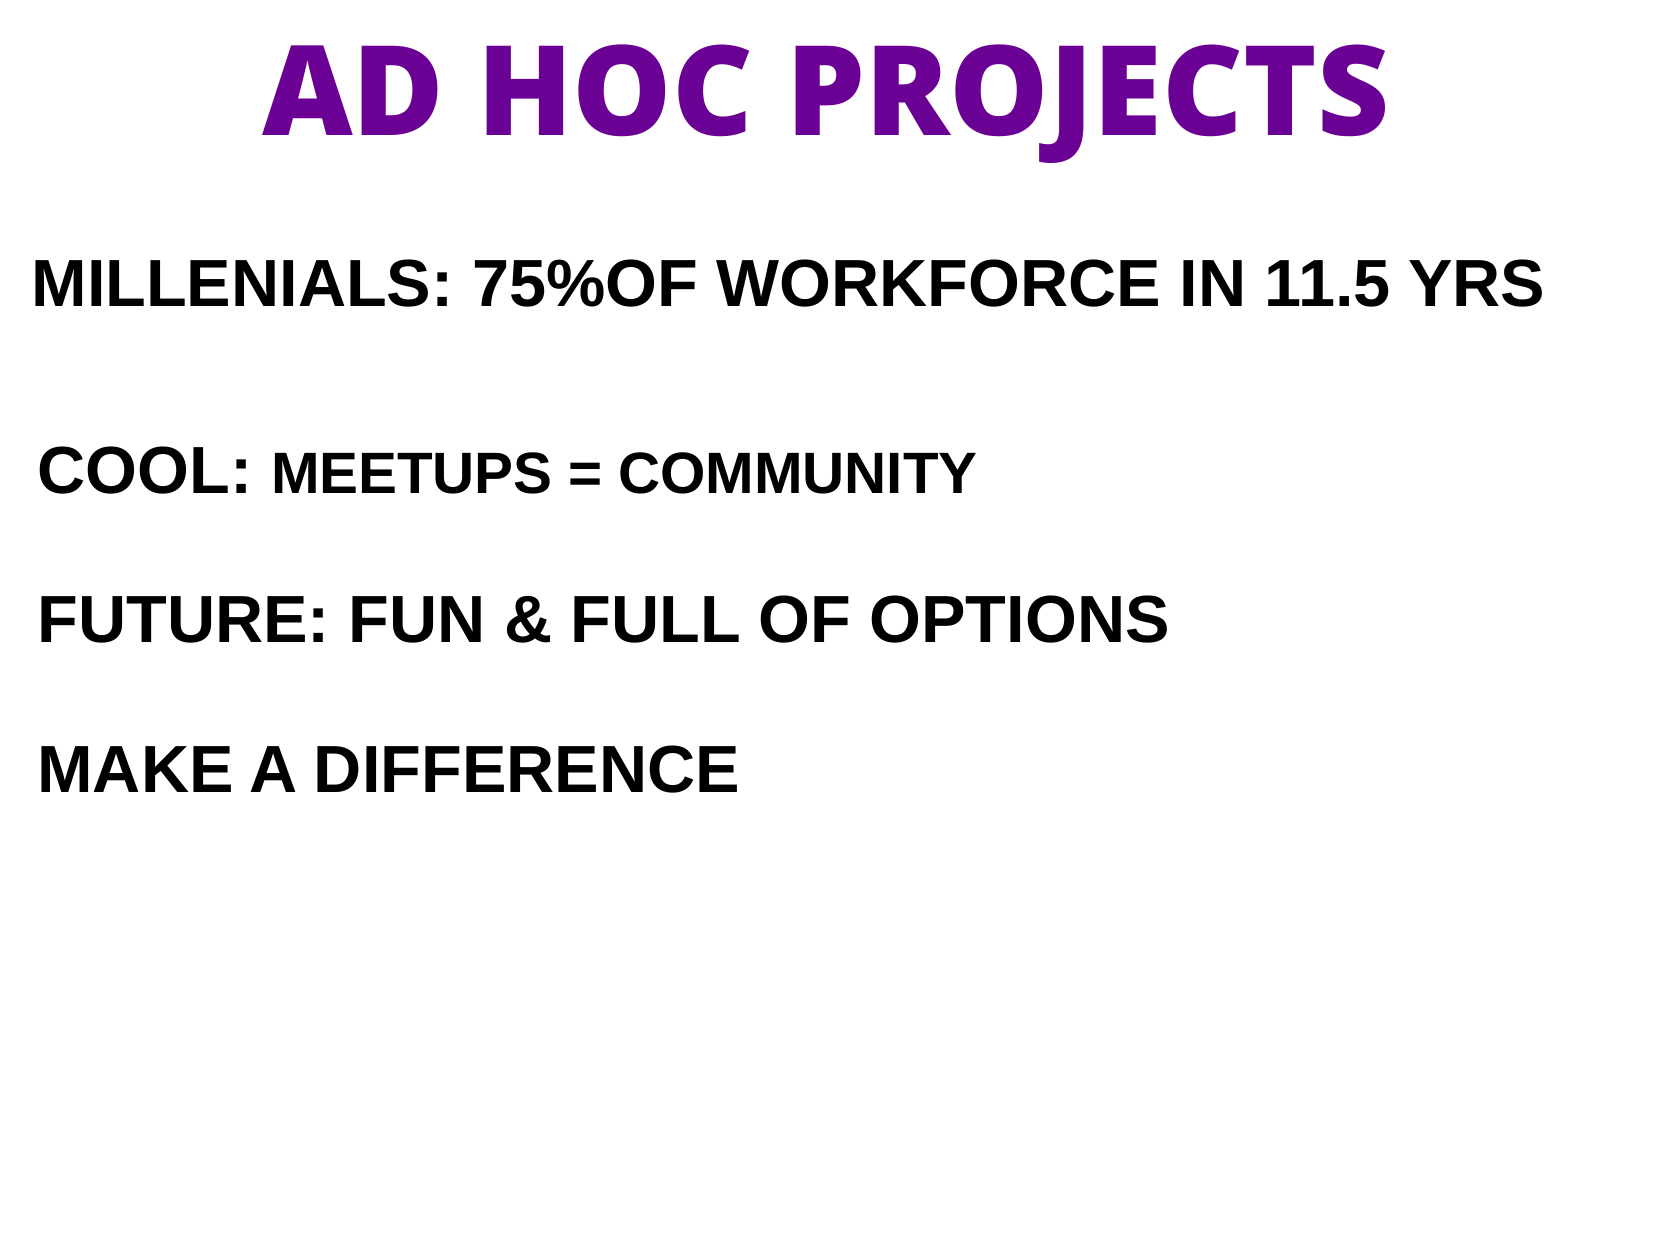

AD HOC PROJECTS
MILLENIALS: 75%OF WORKFORCE IN 11.5 YRS
# COOL: MEETUPS = COMMUNITY
FUTURE: FUN & FULL OF OPTIONS
MAKE A DIFFERENCE